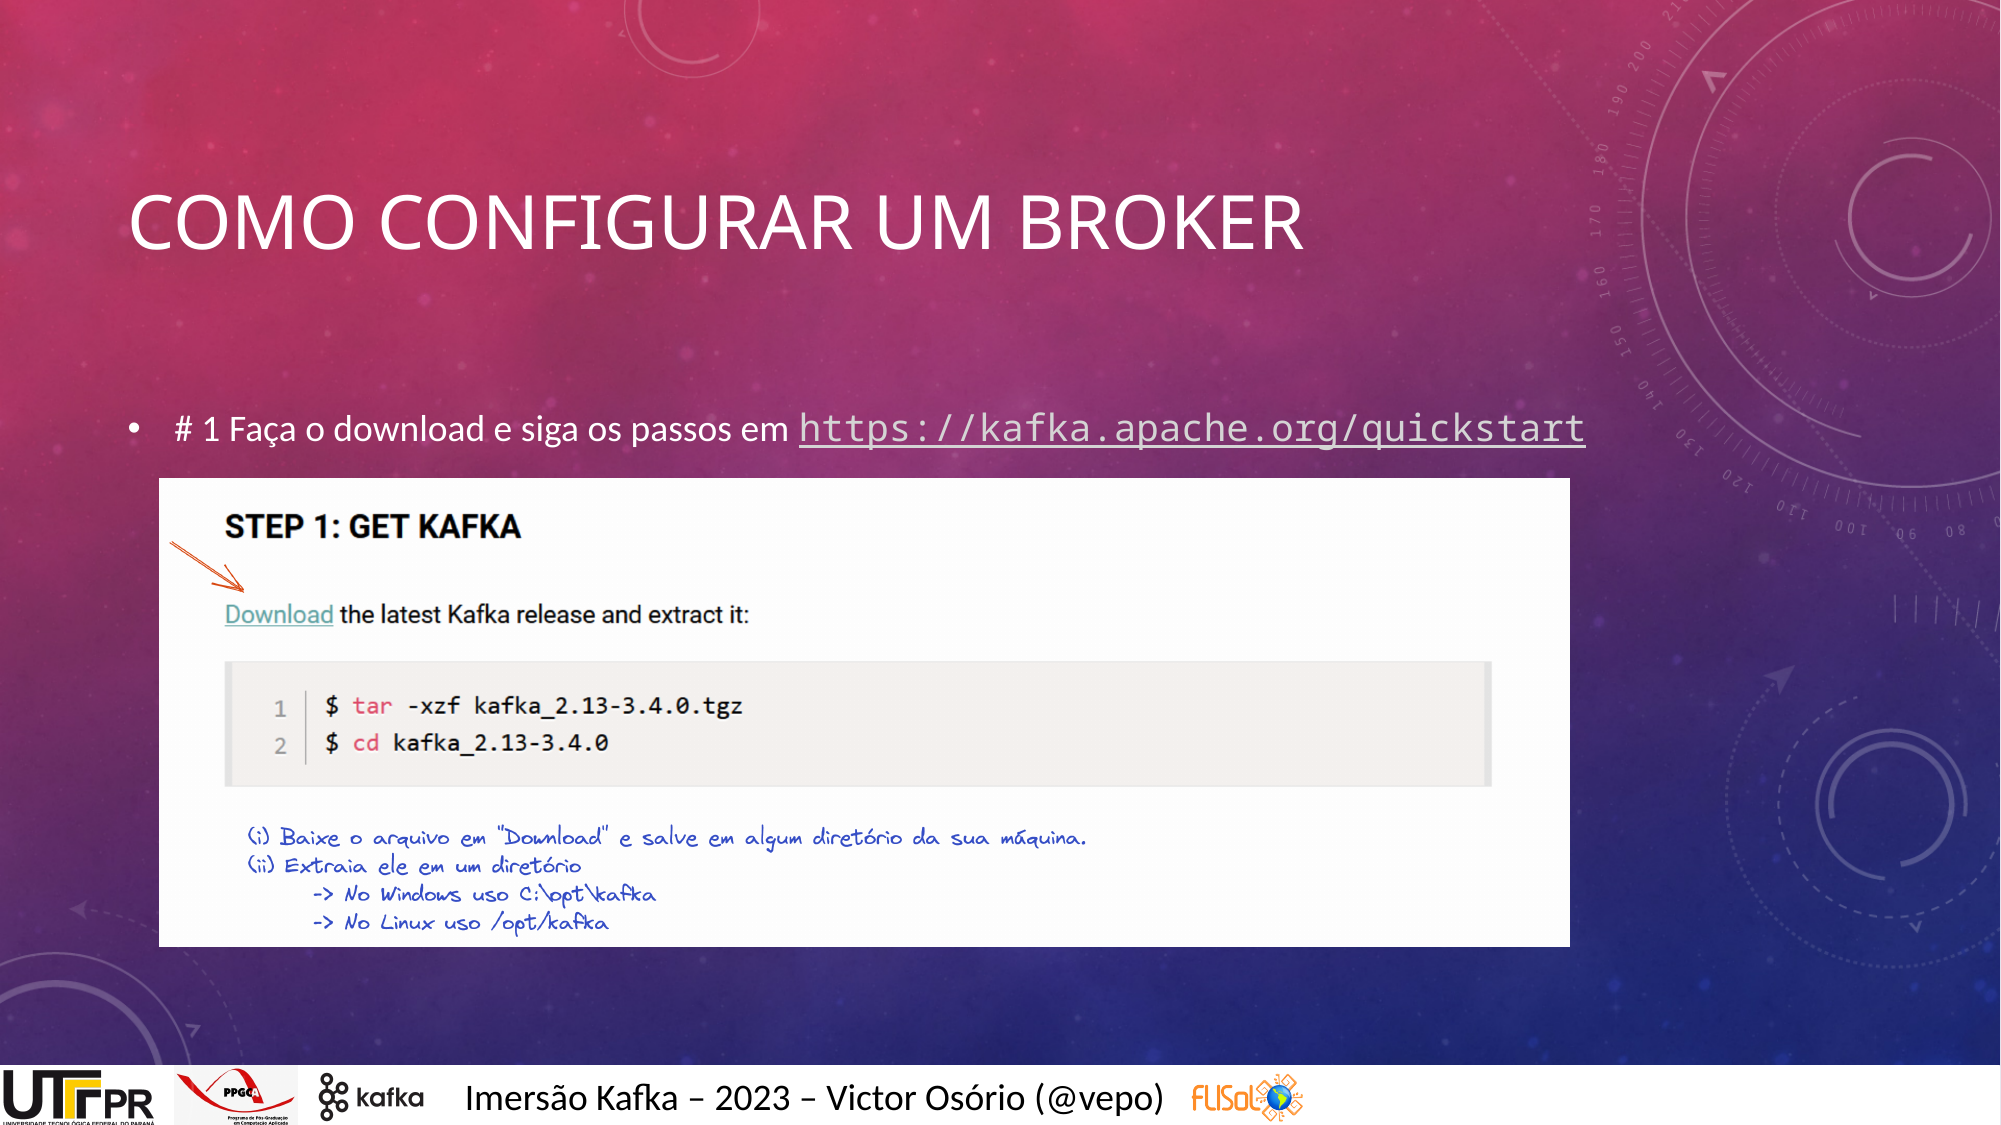

# Como configurar um Broker
# 1 Faça o download e siga os passos em https://kafka.apache.org/quickstart